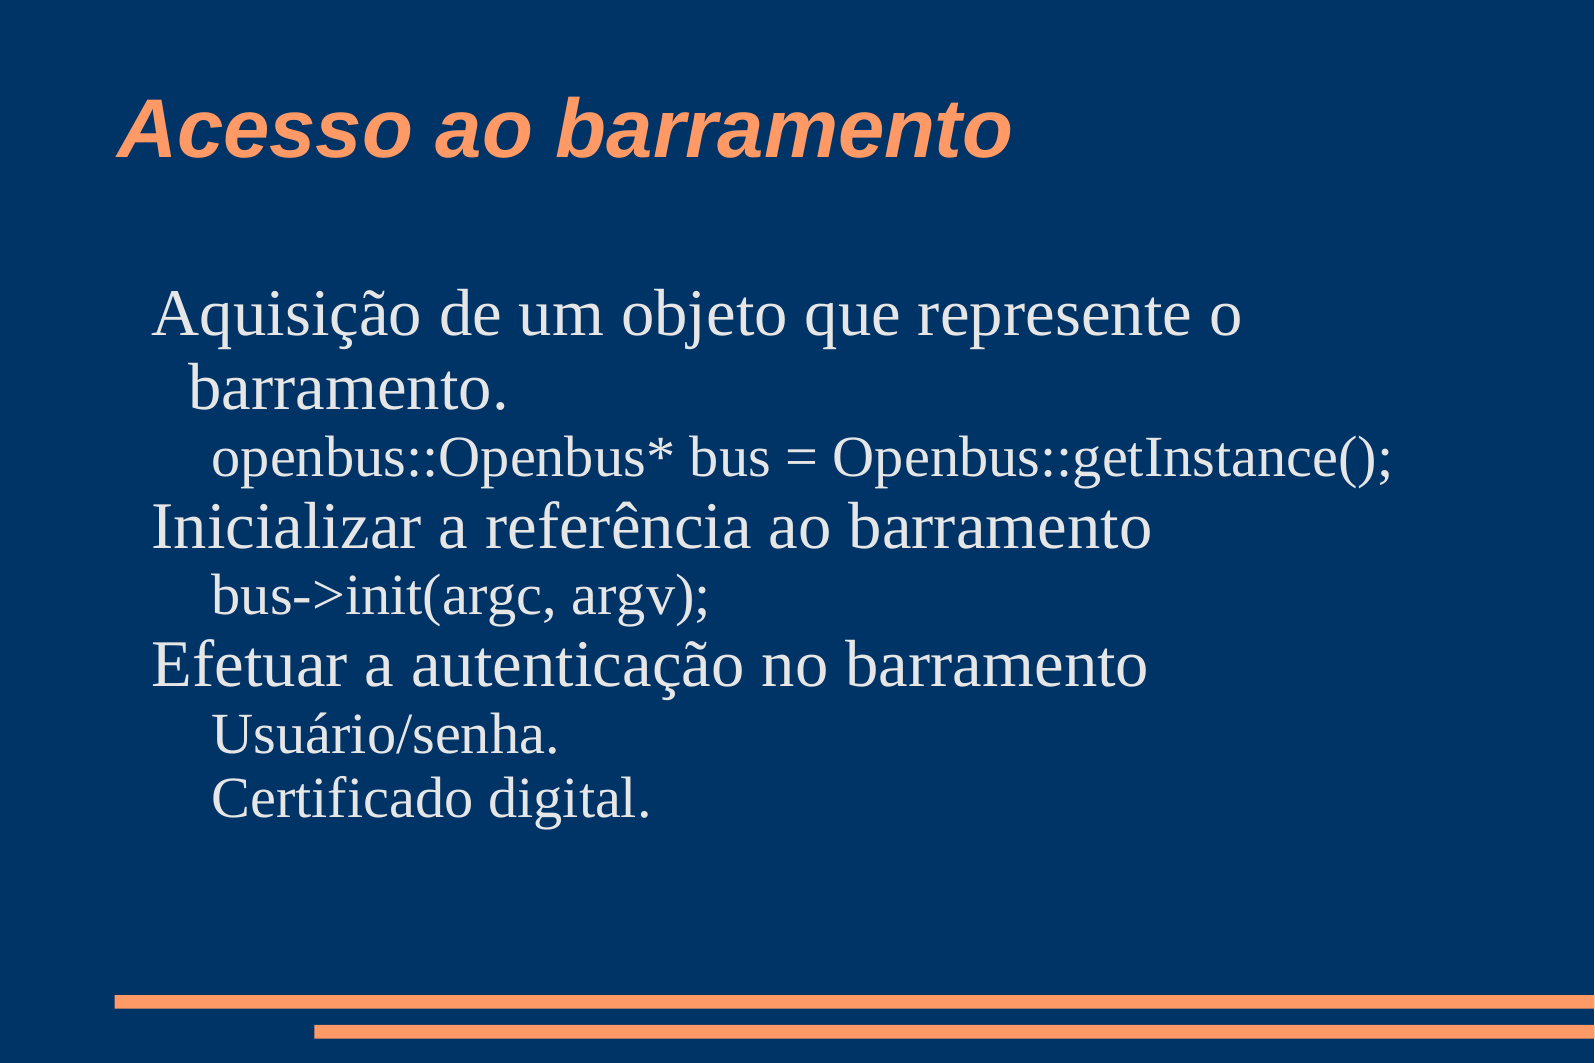

# Acesso ao barramento
 Aquisição de um objeto que represente o barramento.
openbus::Openbus* bus = Openbus::getInstance();
 Inicializar a referência ao barramento
bus->init(argc, argv);
 Efetuar a autenticação no barramento
Usuário/senha.
Certificado digital.